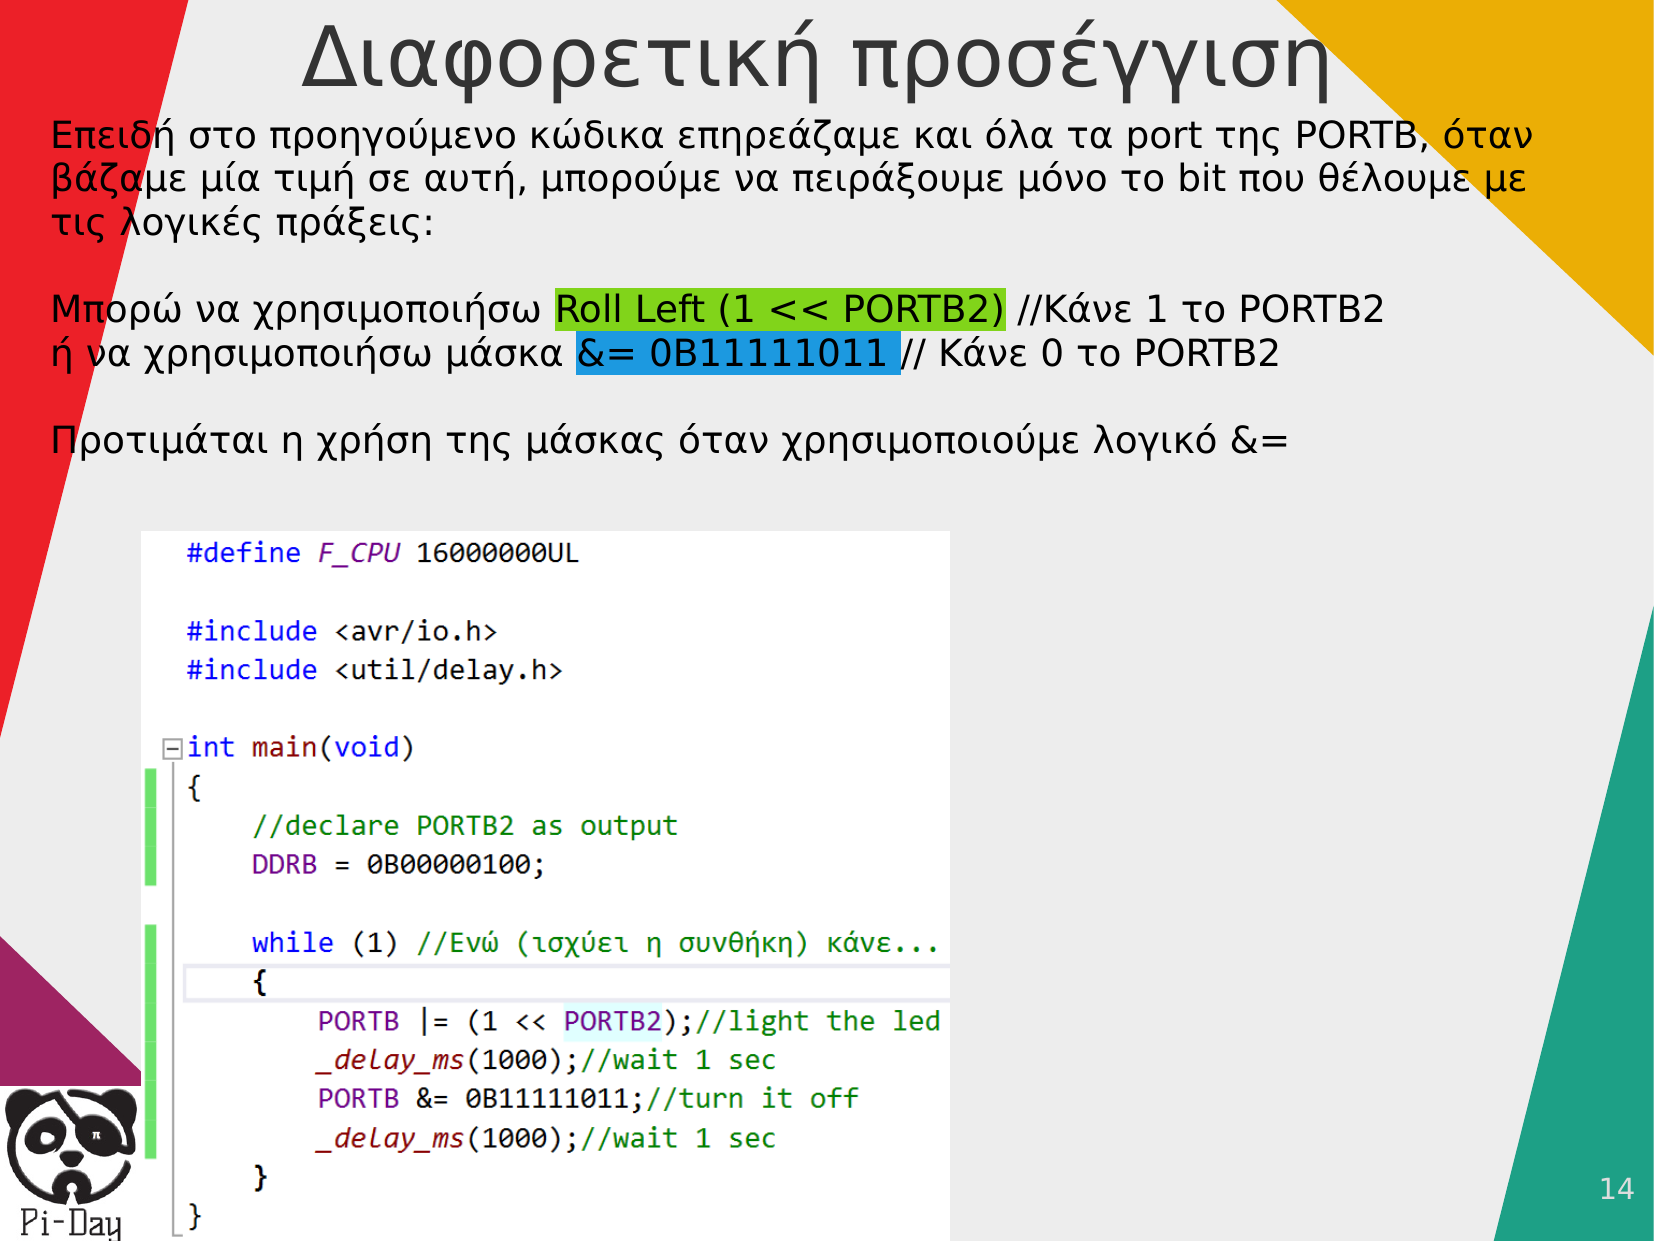

# Διαφορετική προσέγγιση
Επειδή στο προηγούμενο κώδικα επηρεάζαμε και όλα τα port της PORTB, όταν βάζαμε μία τιμή σε αυτή, μπορούμε να πειράξουμε μόνο το bit που θέλουμε με τις λογικές πράξεις:
Μπορώ να χρησιμοποιήσω Roll Left (1 << PORTB2) //Κάνε 1 το PORTB2
ή να χρησιμοποιήσω μάσκα &= 0B11111011 // Κάνε 0 το PORTB2
Προτιμάται η χρήση της μάσκας όταν χρησιμοποιούμε λογικό &=
14